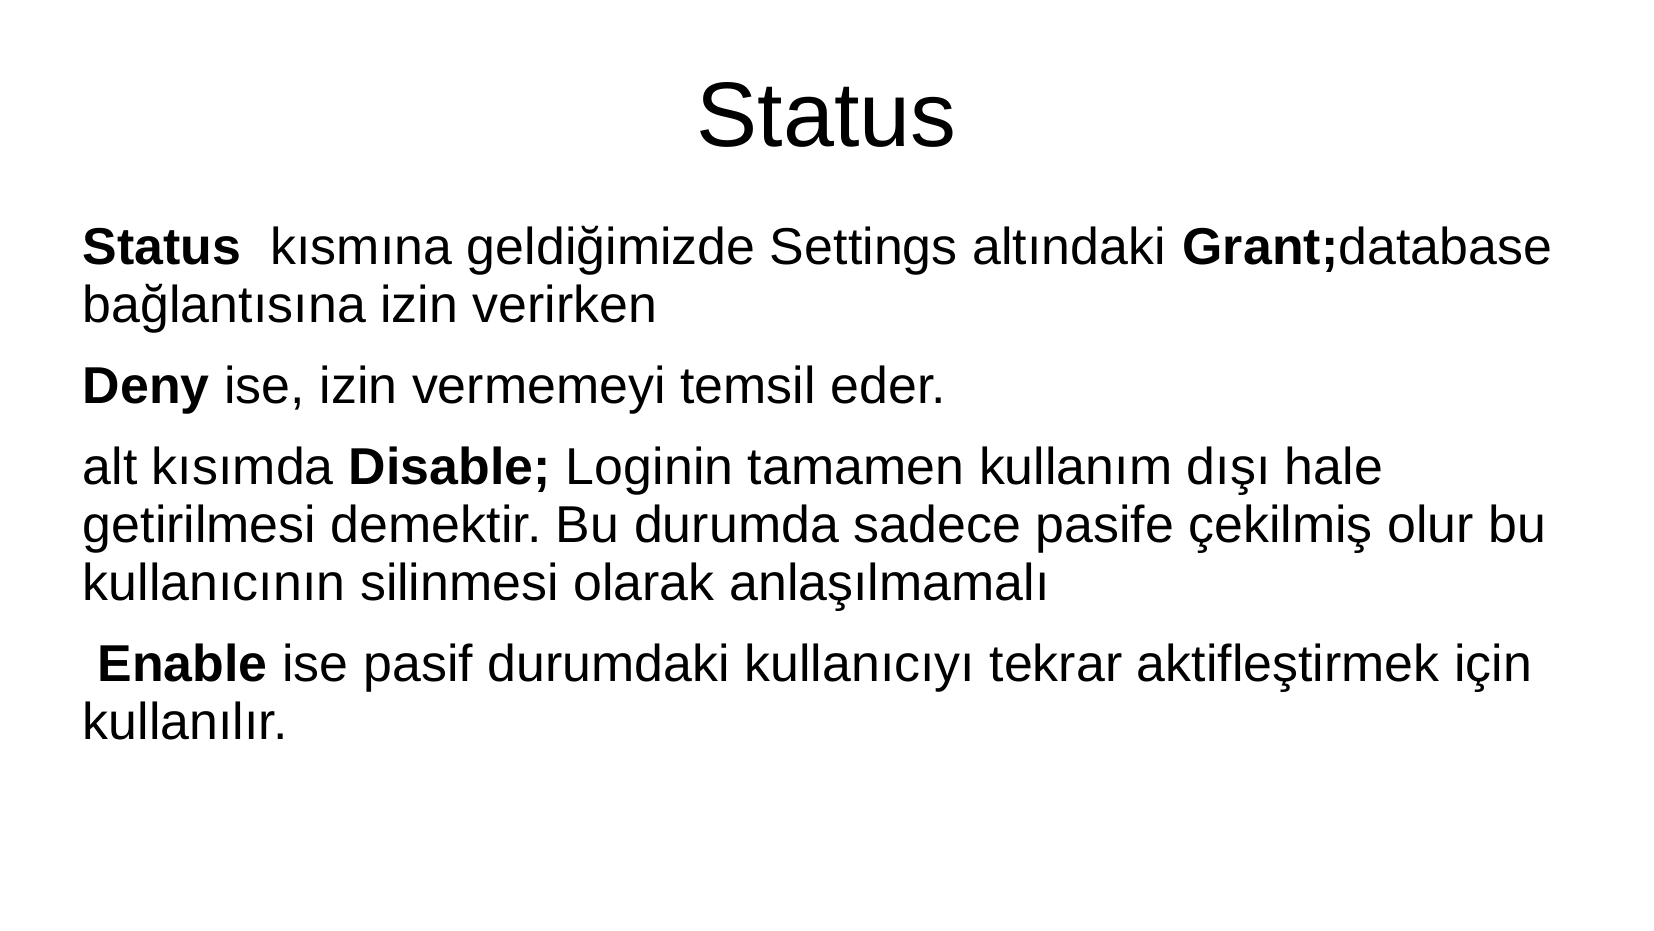

# Status
Status kısmına geldiğimizde Settings altındaki Grant;database bağlantısına izin verirken
Deny ise, izin vermemeyi temsil eder.
alt kısımda Disable; Loginin tamamen kullanım dışı hale getirilmesi demektir. Bu durumda sadece pasife çekilmiş olur bu kullanıcının silinmesi olarak anlaşılmamalı
 Enable ise pasif durumdaki kullanıcıyı tekrar aktifleştirmek için kullanılır.